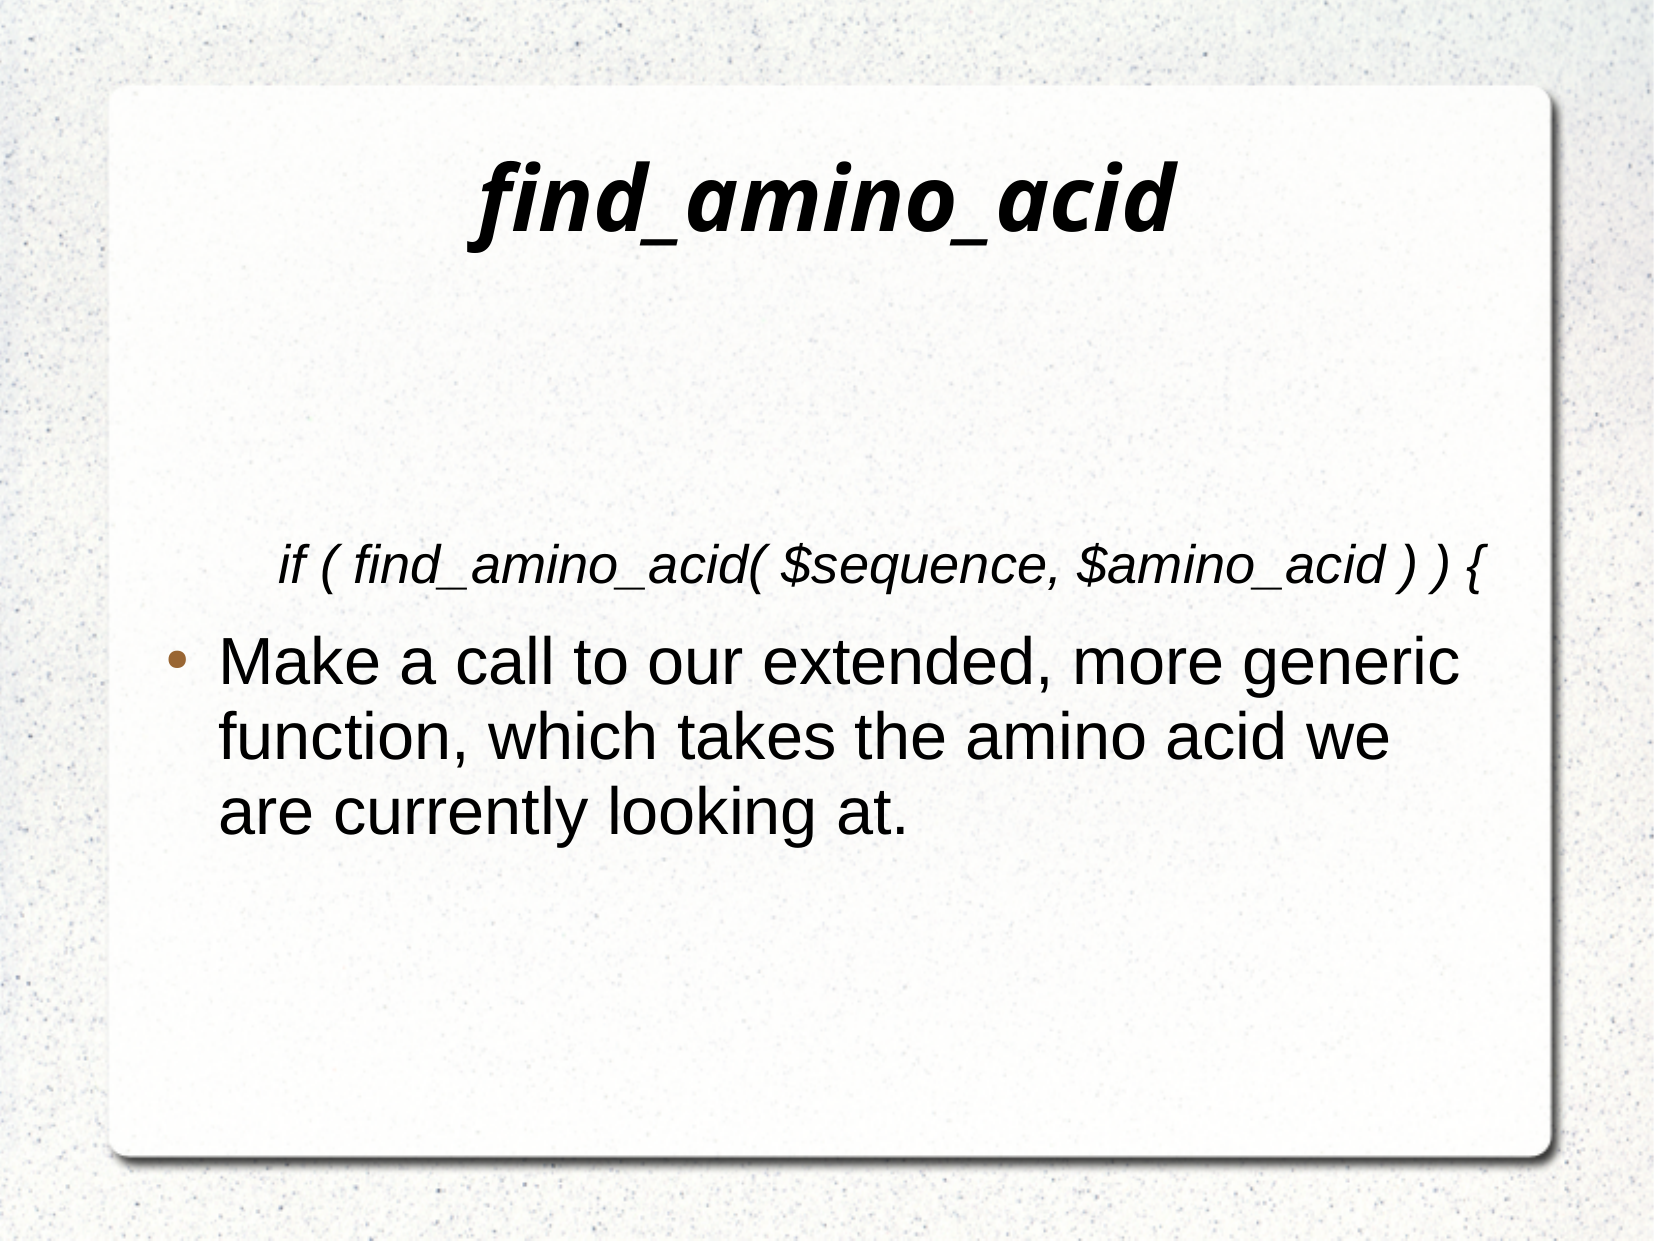

# find_amino_acid
 if ( find_amino_acid( $sequence, $amino_acid ) ) {
Make a call to our extended, more generic function, which takes the amino acid we are currently looking at.